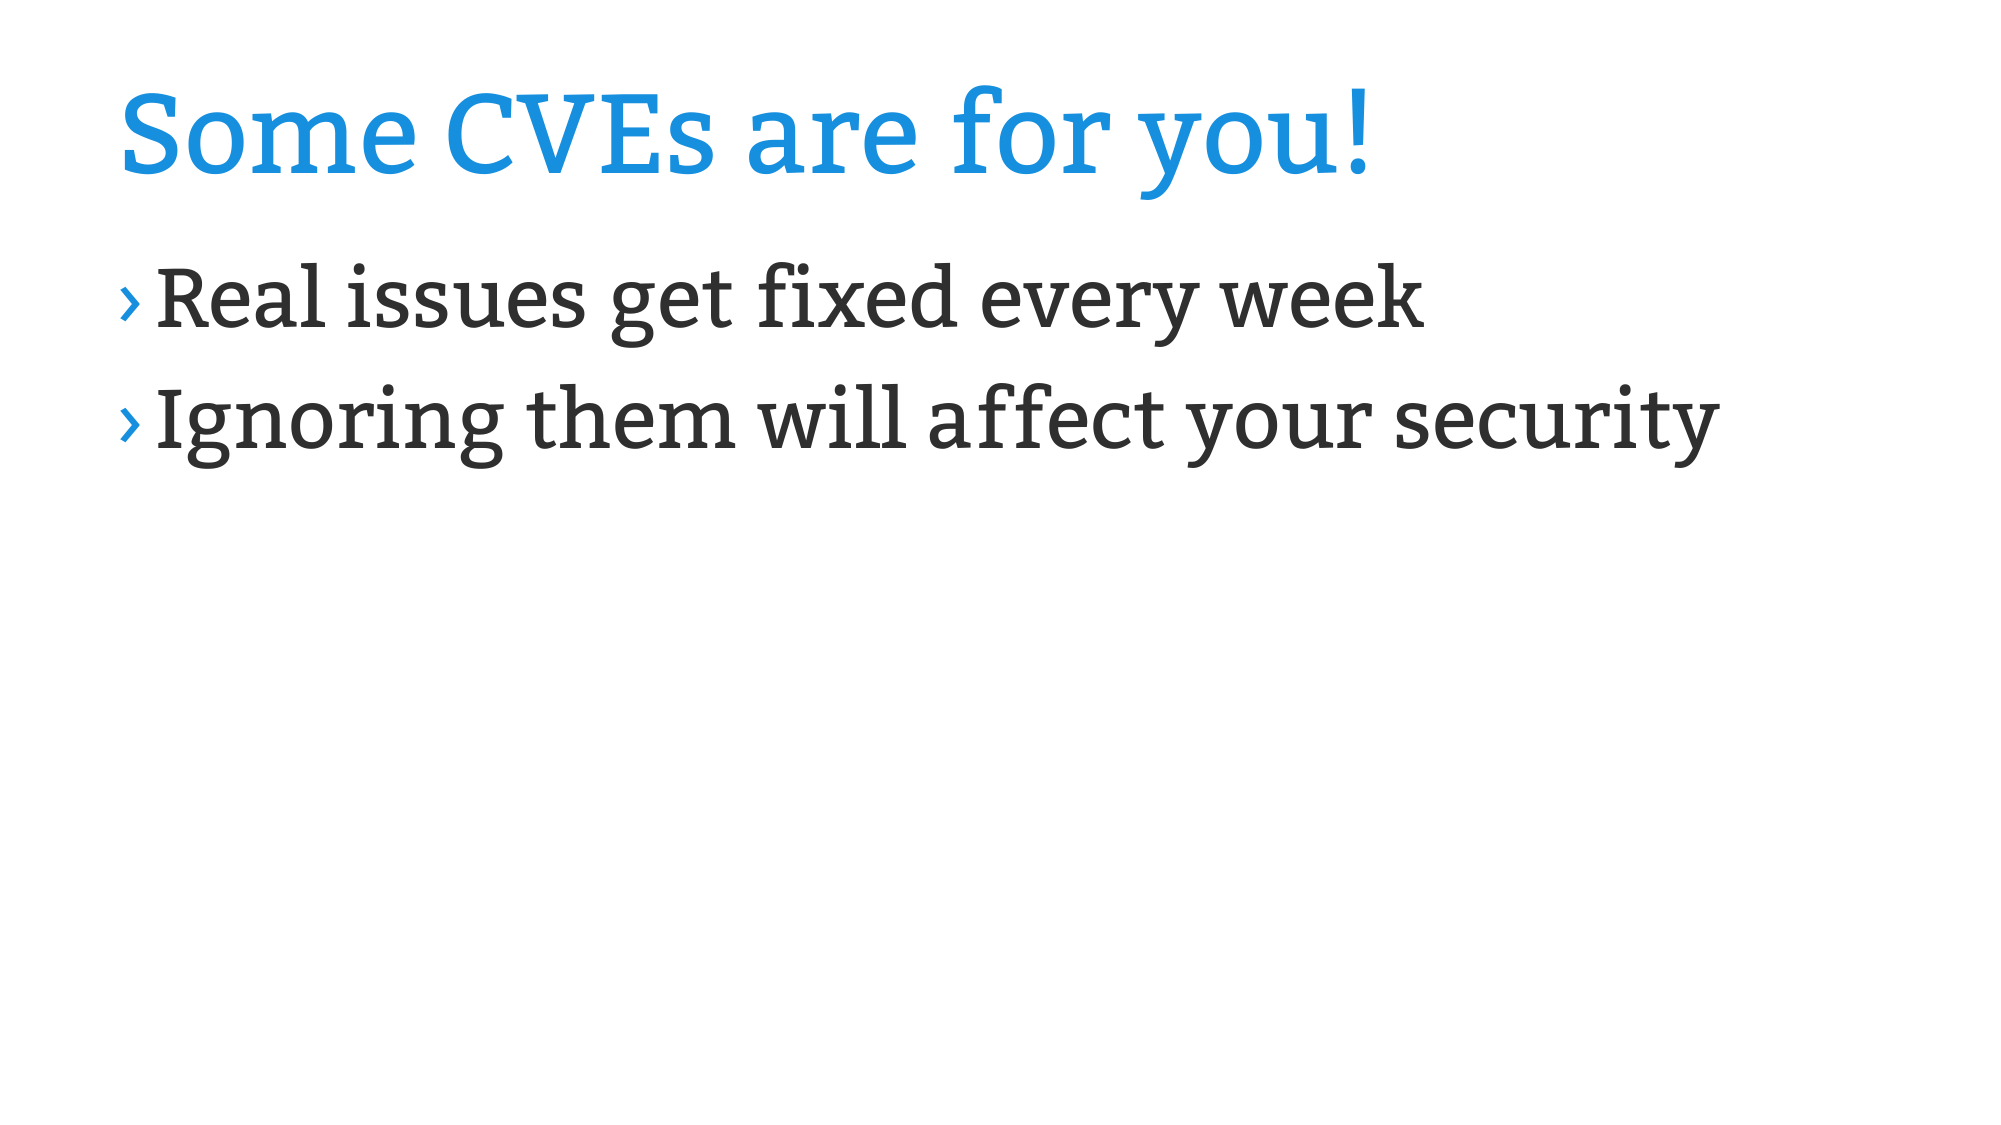

# Some CVEs are for you!
Real issues get fixed every week
Ignoring them will affect your security